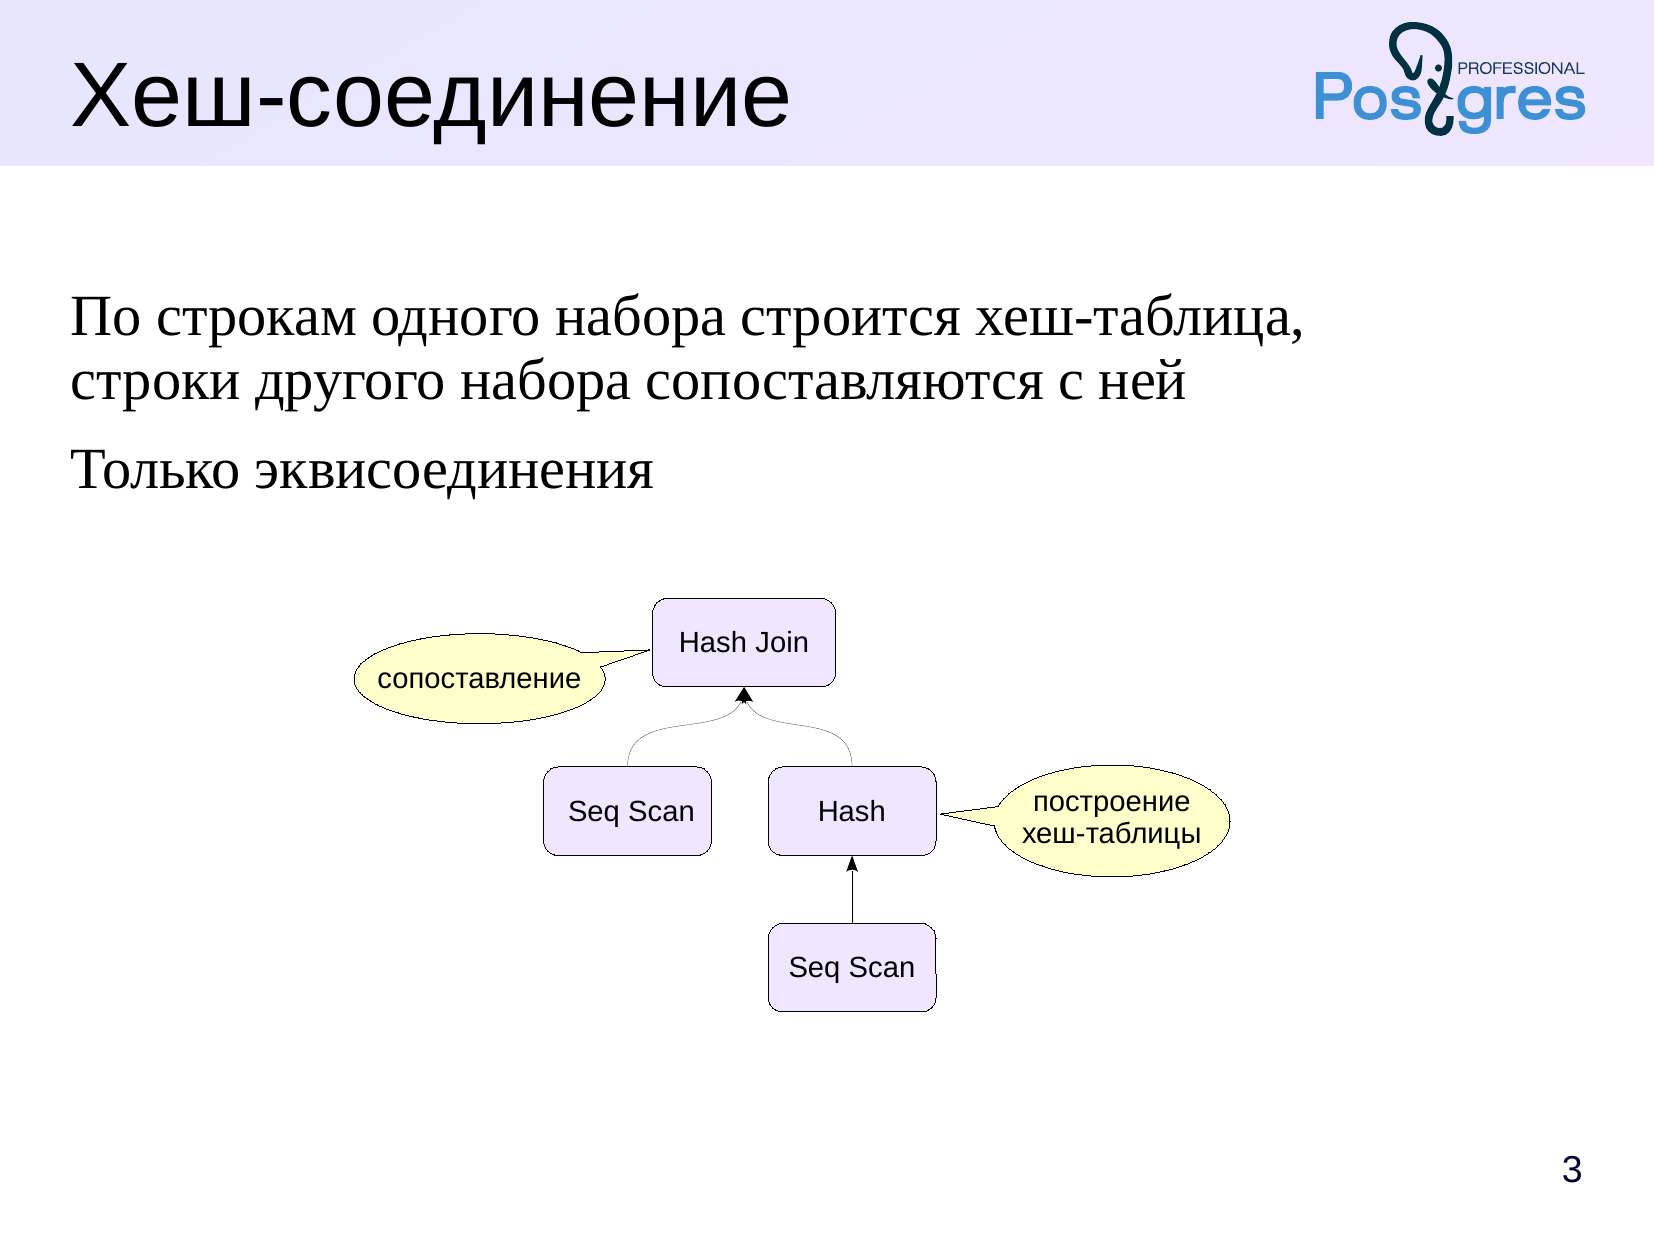

Хеш-соединение
# По строкам одного набора строится хеш-таблица, строки другого набора сопоставляются с ней
Только эквисоединения
Hash Join
сопоставление
построение
хеш-таблицы
 Seq Scan
Hash
Seq Scan